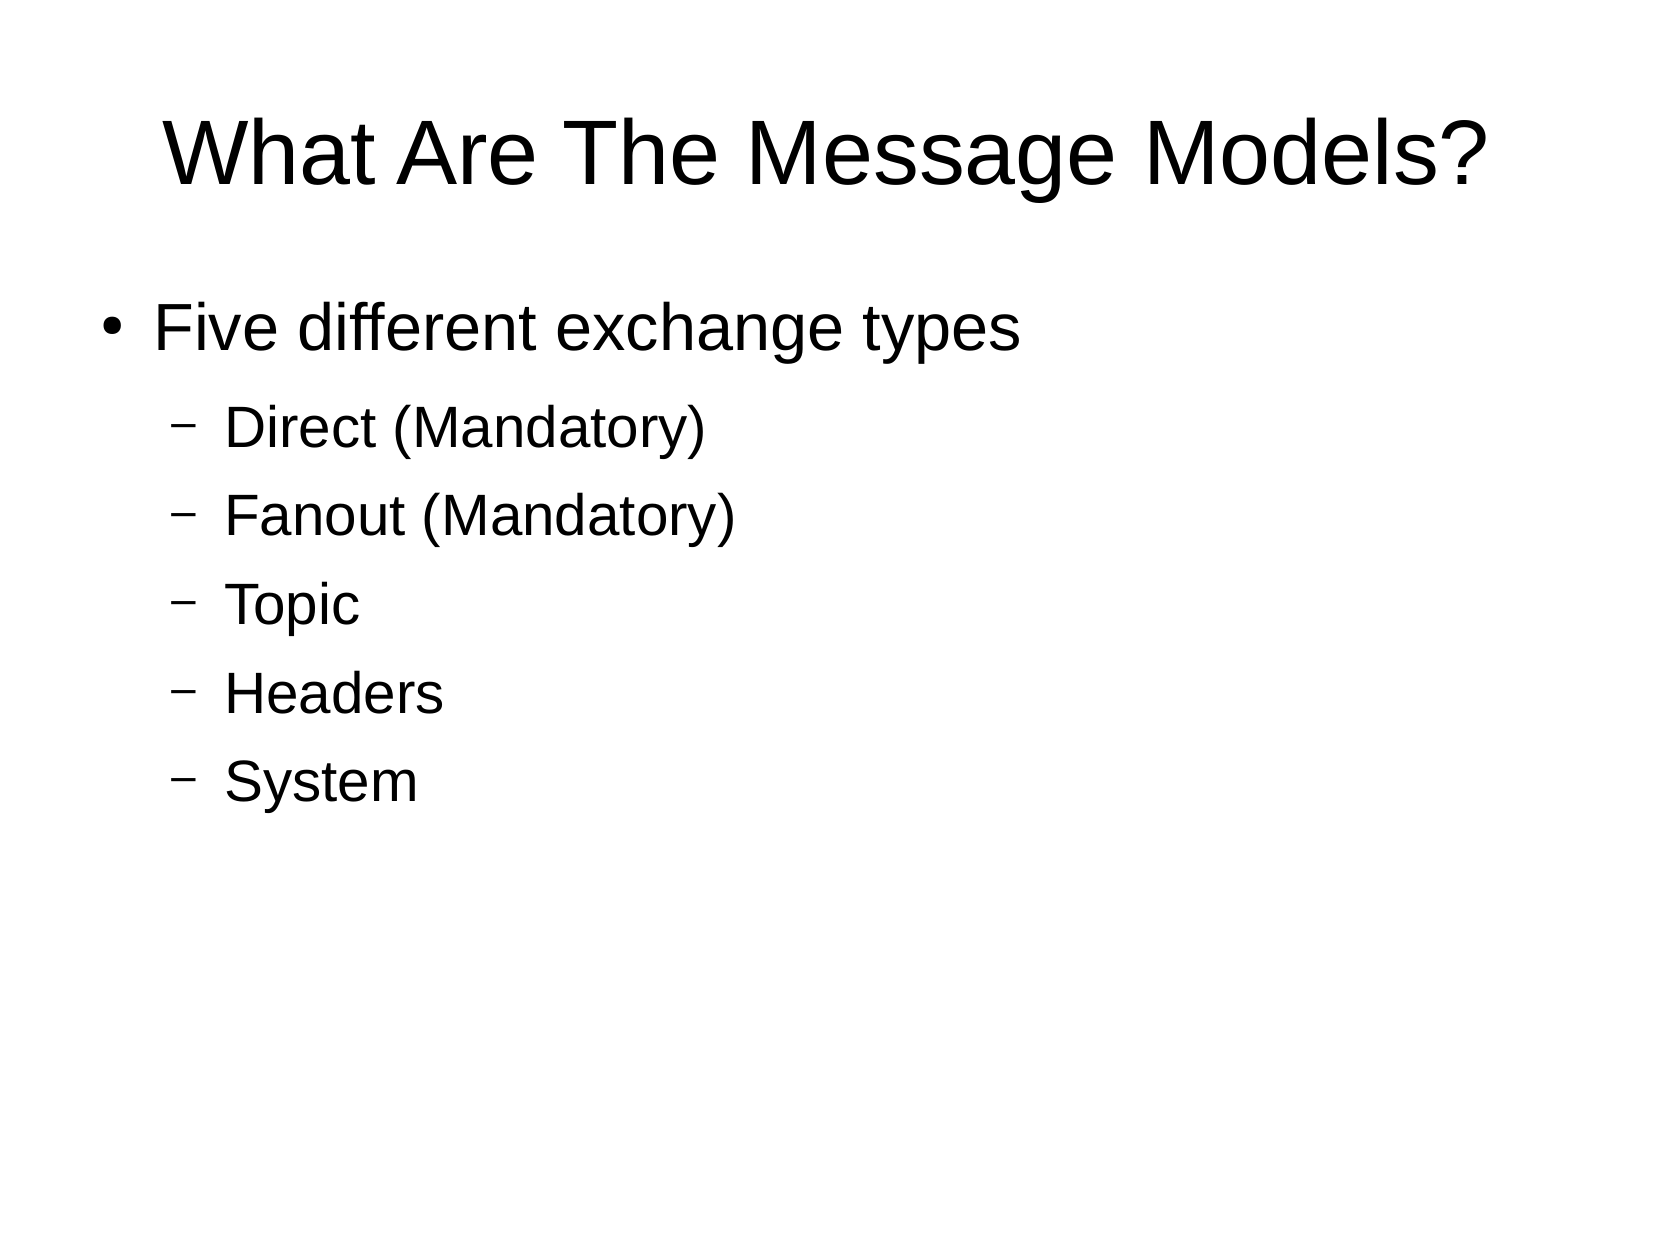

# What Are The Message Models?
Five different exchange types
Direct (Mandatory)
Fanout (Mandatory)
Topic
Headers
System